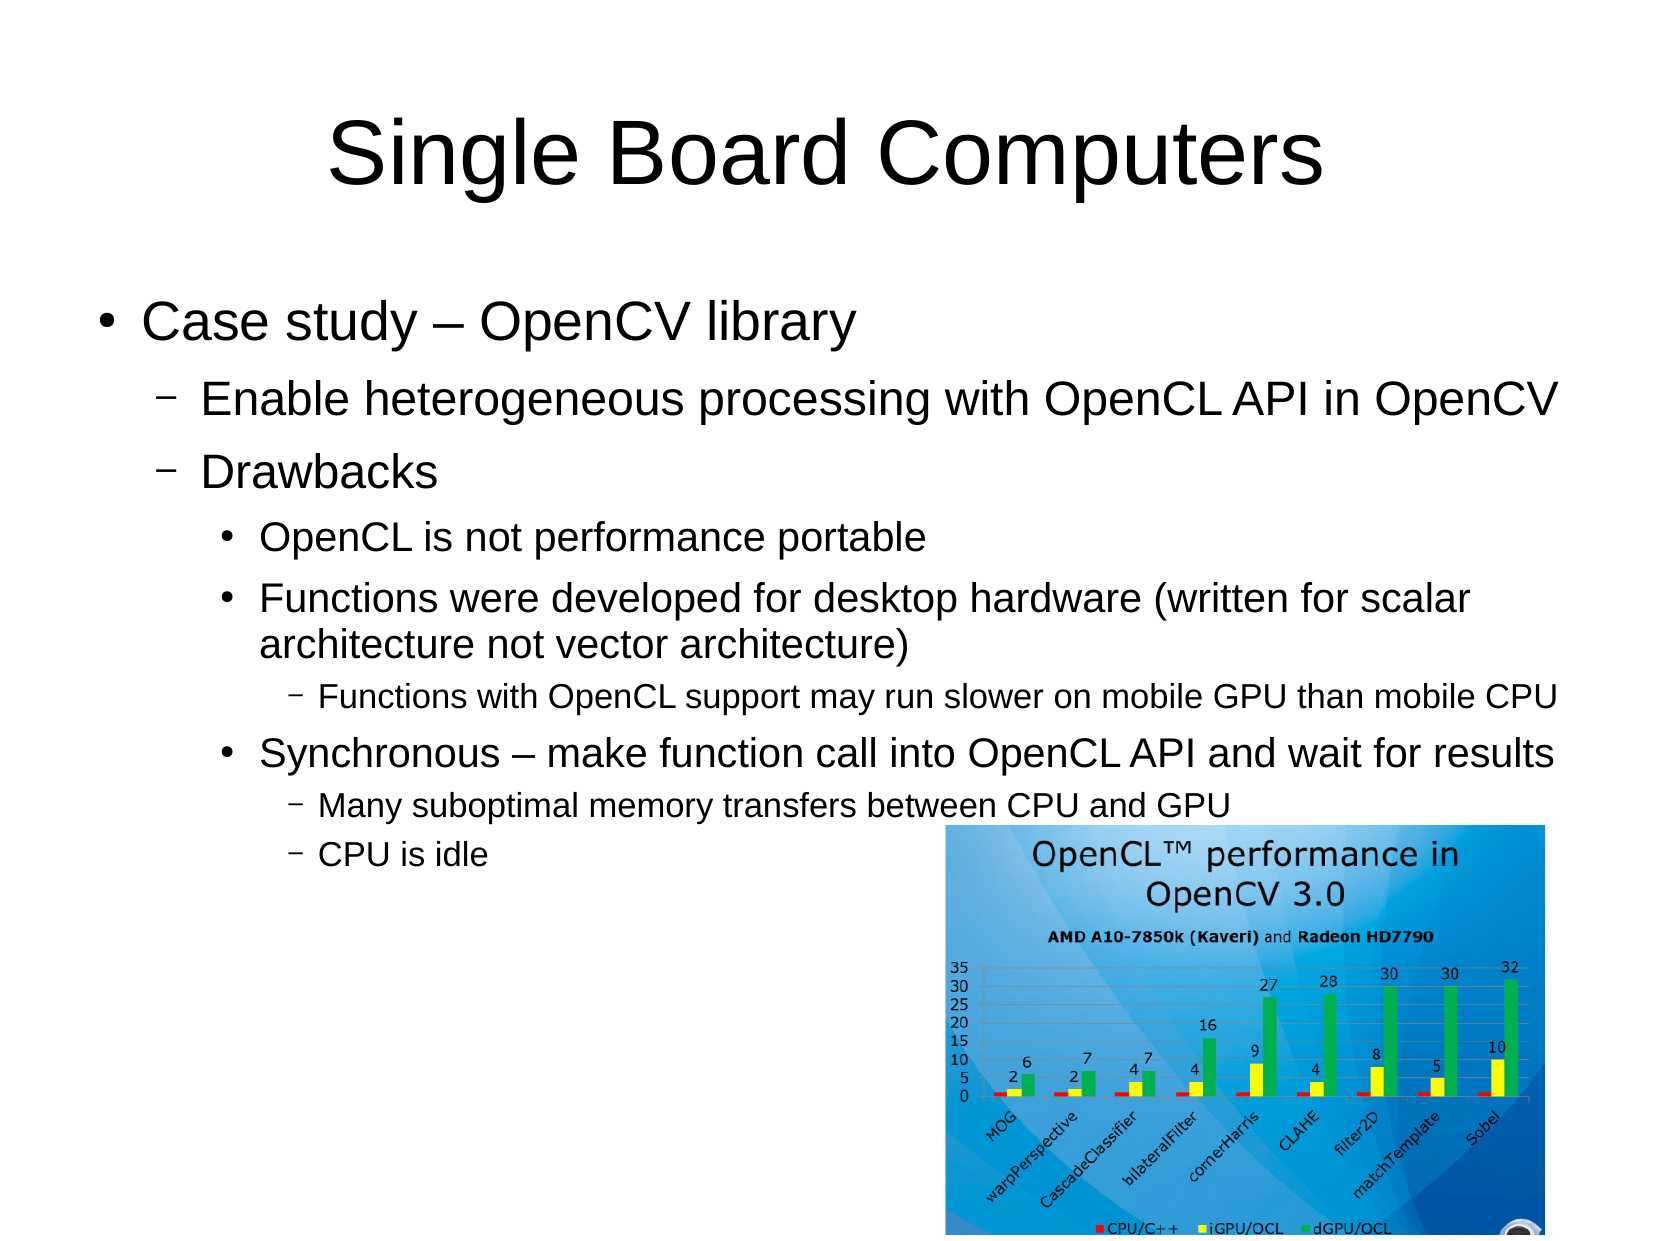

# Single Board Computers
Case study – OpenCV library
Enable heterogeneous processing with OpenCL API in OpenCV
Drawbacks
OpenCL is not performance portable
Functions were developed for desktop hardware (written for scalar architecture not vector architecture)
Functions with OpenCL support may run slower on mobile GPU than mobile CPU
Synchronous – make function call into OpenCL API and wait for results
Many suboptimal memory transfers between CPU and GPU
CPU is idle